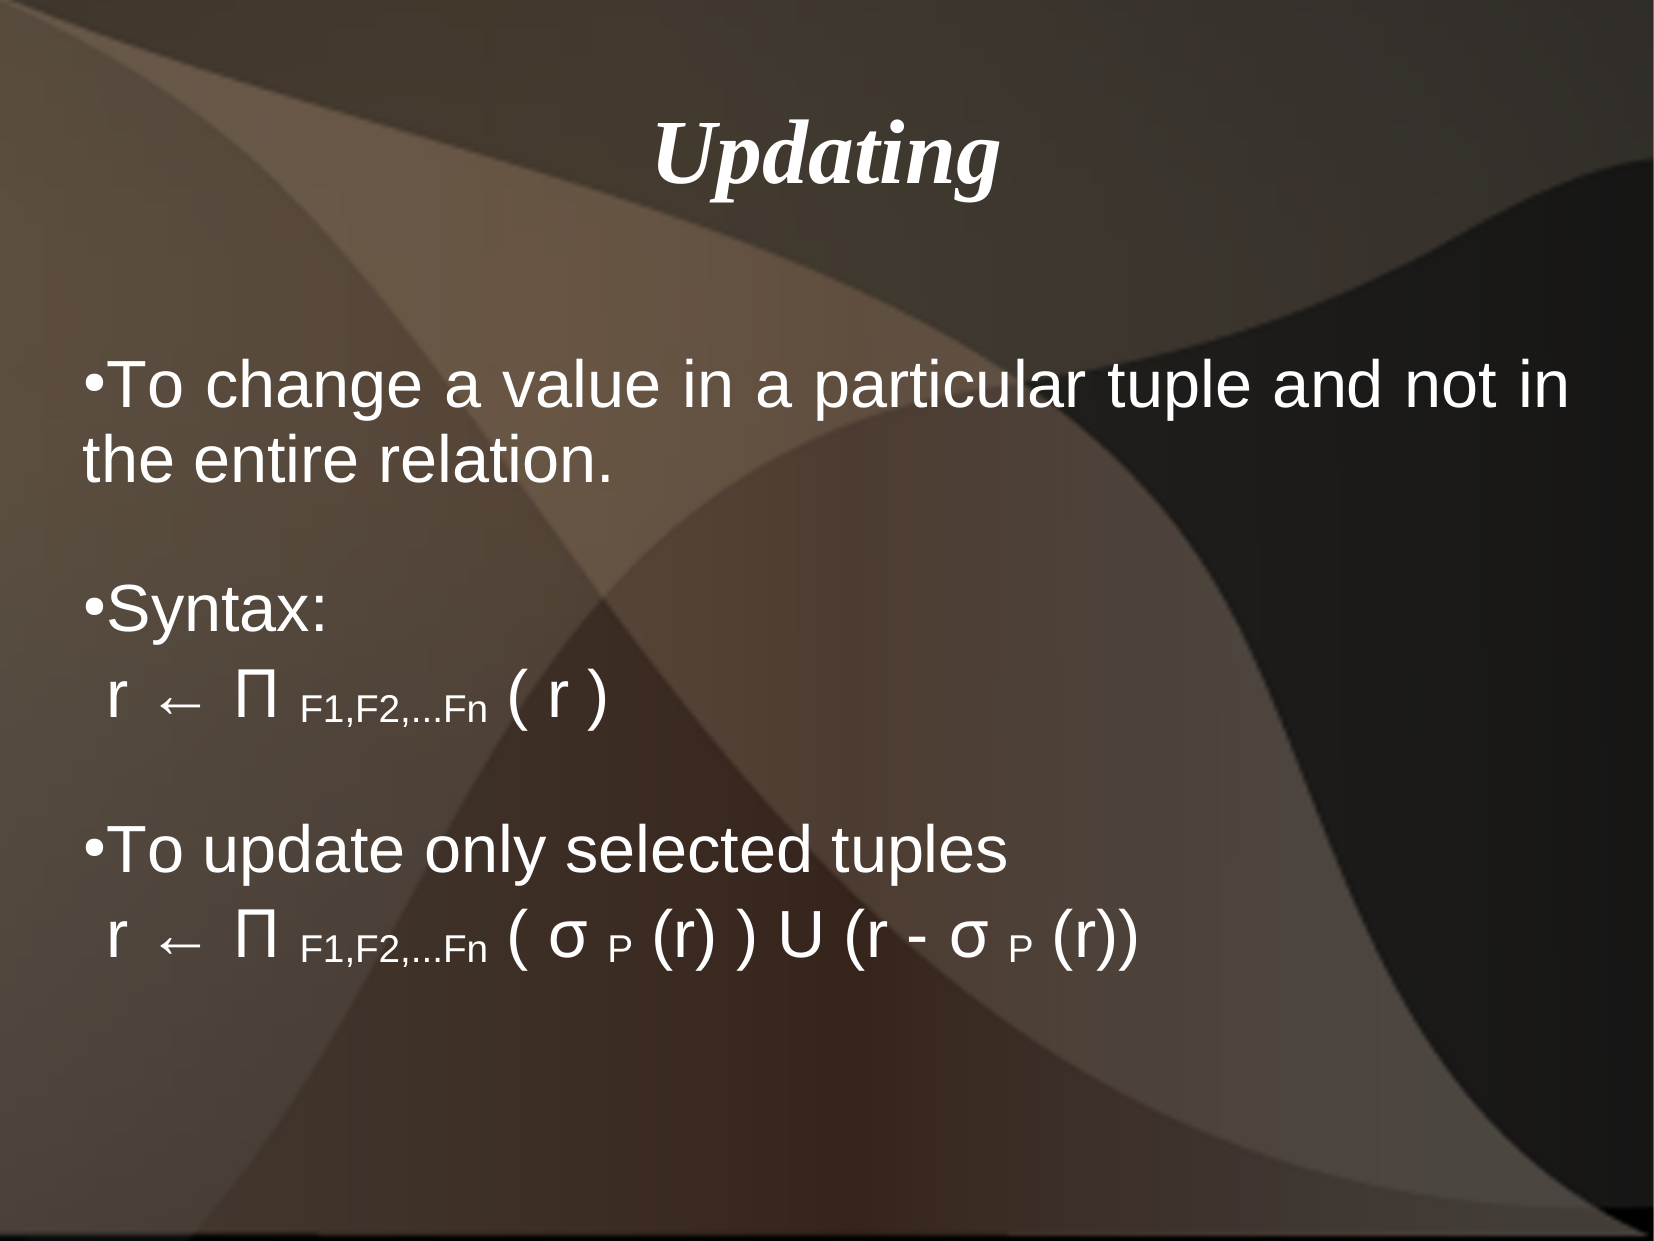

# Updating
To change a value in a particular tuple and not in the entire relation.
Syntax:
r ← Π F1,F2,...Fn ( r )
To update only selected tuples
r ← Π F1,F2,...Fn ( σ P (r) ) U (r - σ P (r))